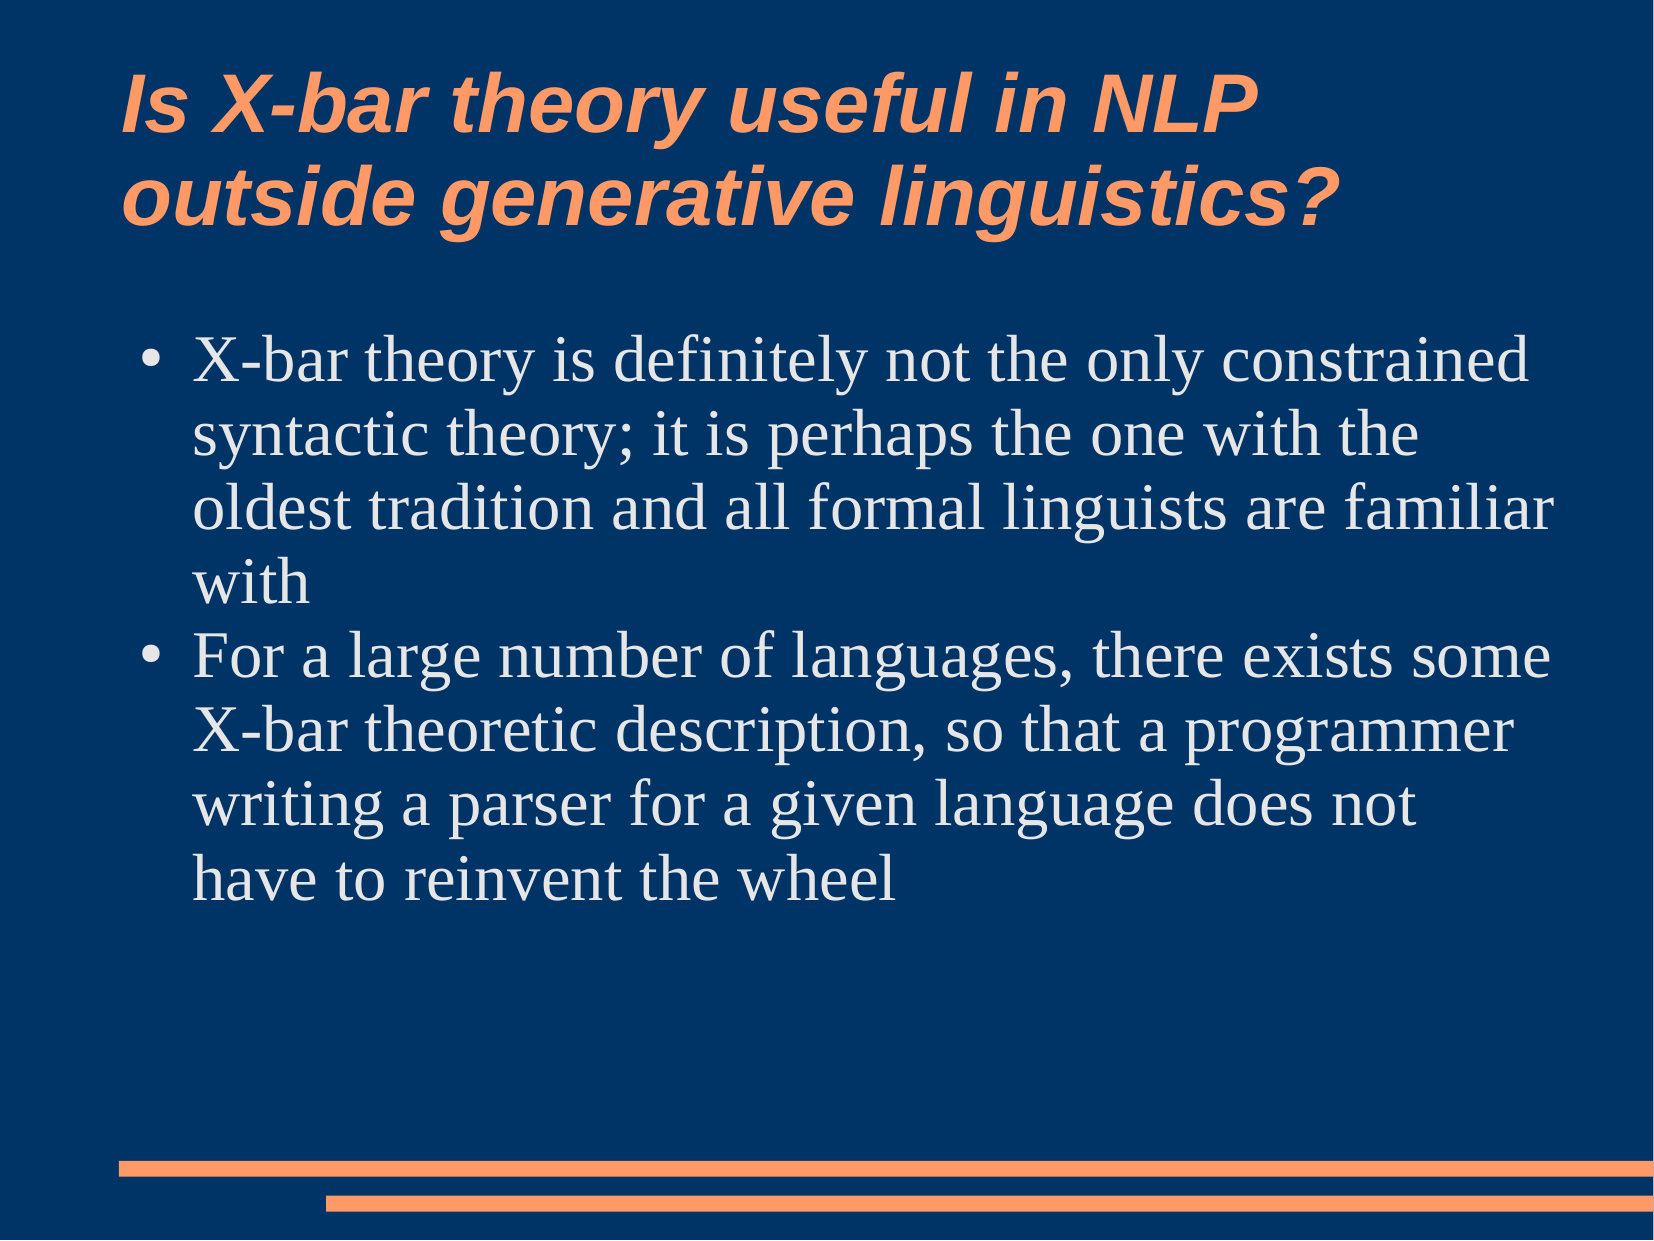

# Is X-bar theory useful in NLP outside generative linguistics?
X-bar theory is definitely not the only constrained syntactic theory; it is perhaps the one with the oldest tradition and all formal linguists are familiar with
For a large number of languages, there exists some X-bar theoretic description, so that a programmer writing a parser for a given language does not have to reinvent the wheel